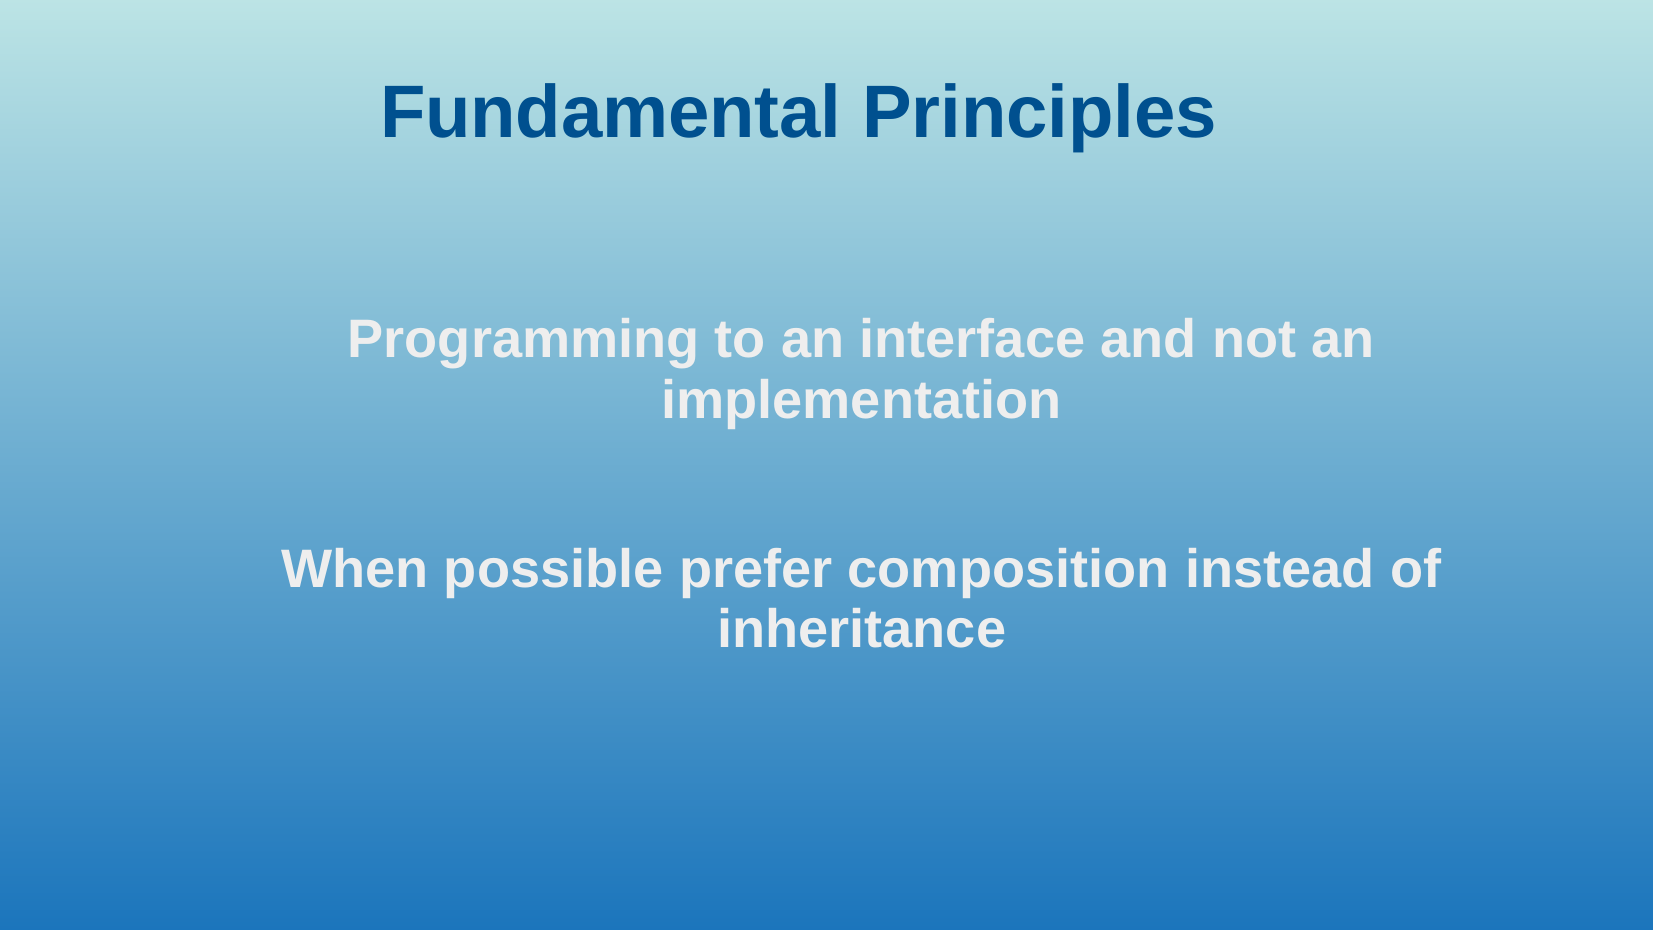

# Fundamental Principles
Programming to an interface and not an implementation
When possible prefer composition instead of inheritance